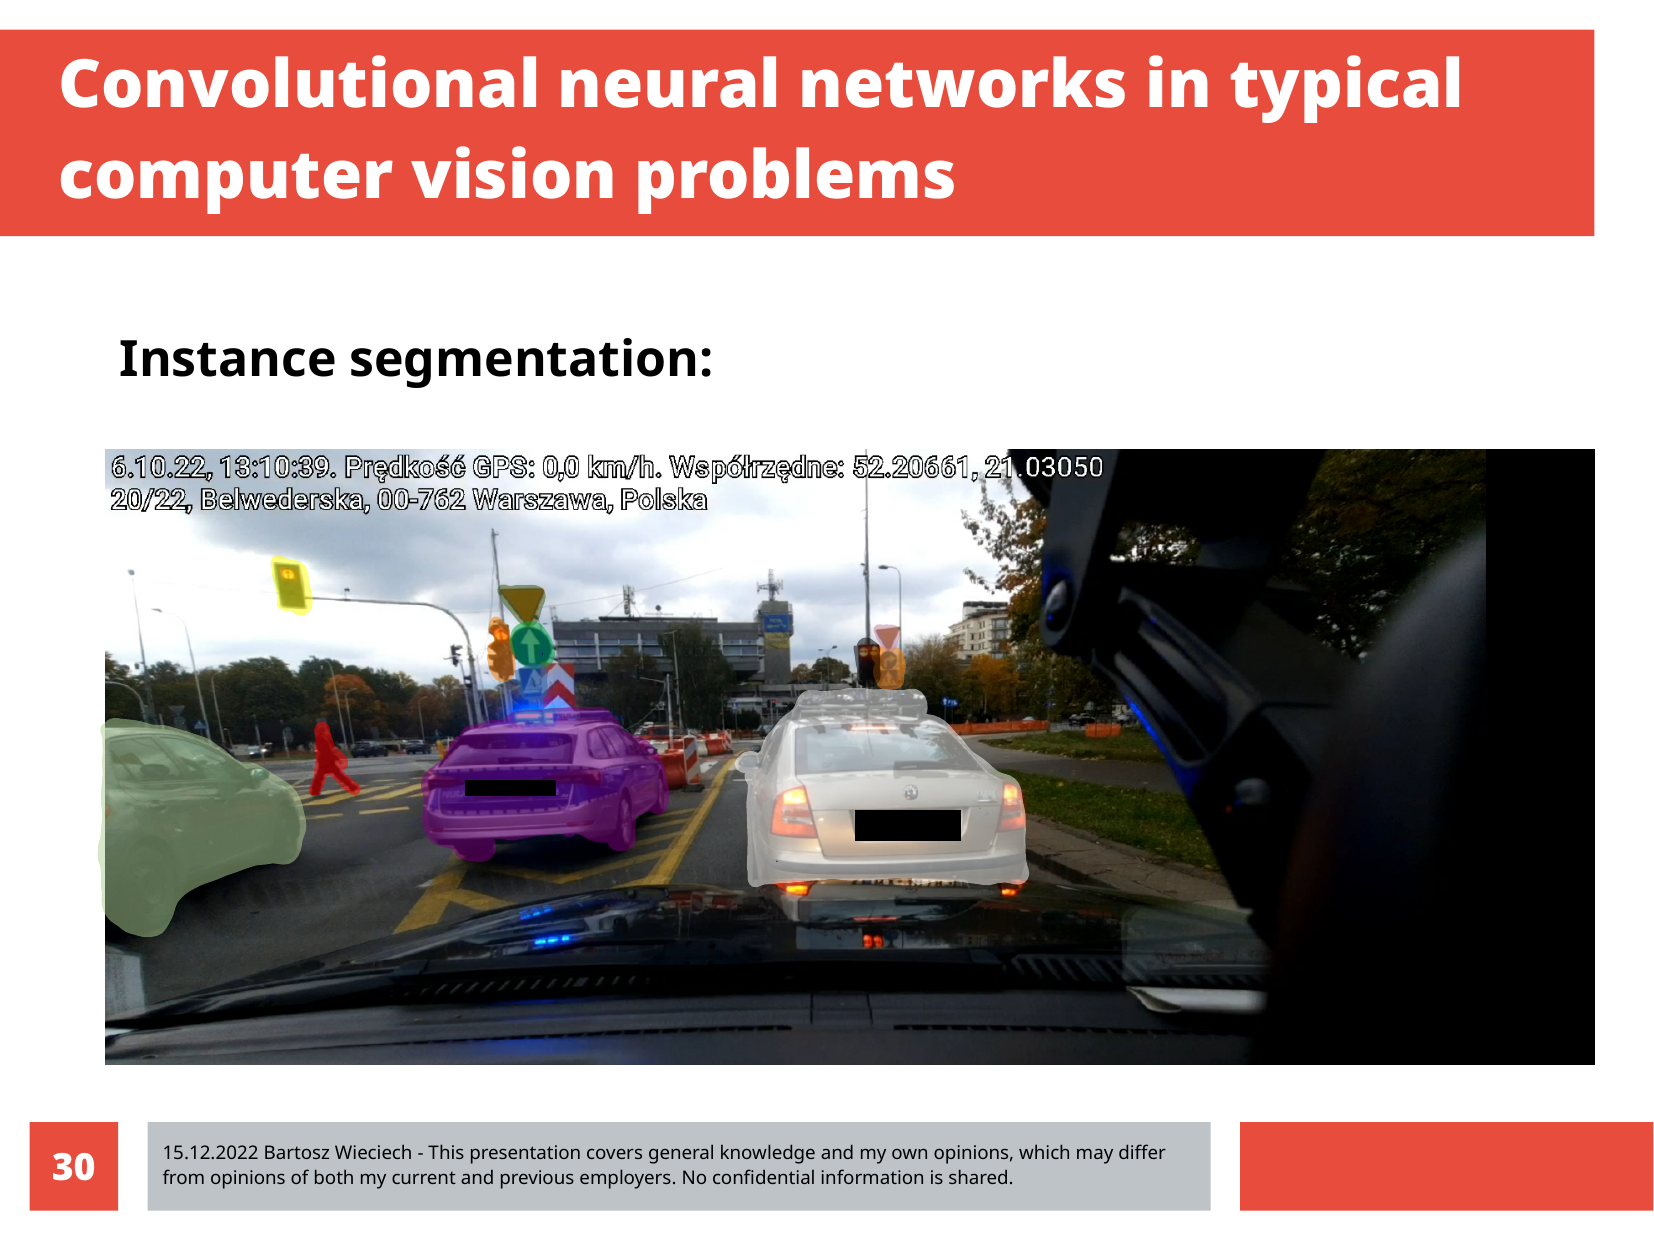

# Convolutional neural networks in typical computer vision problems
Instance segmentation:
30